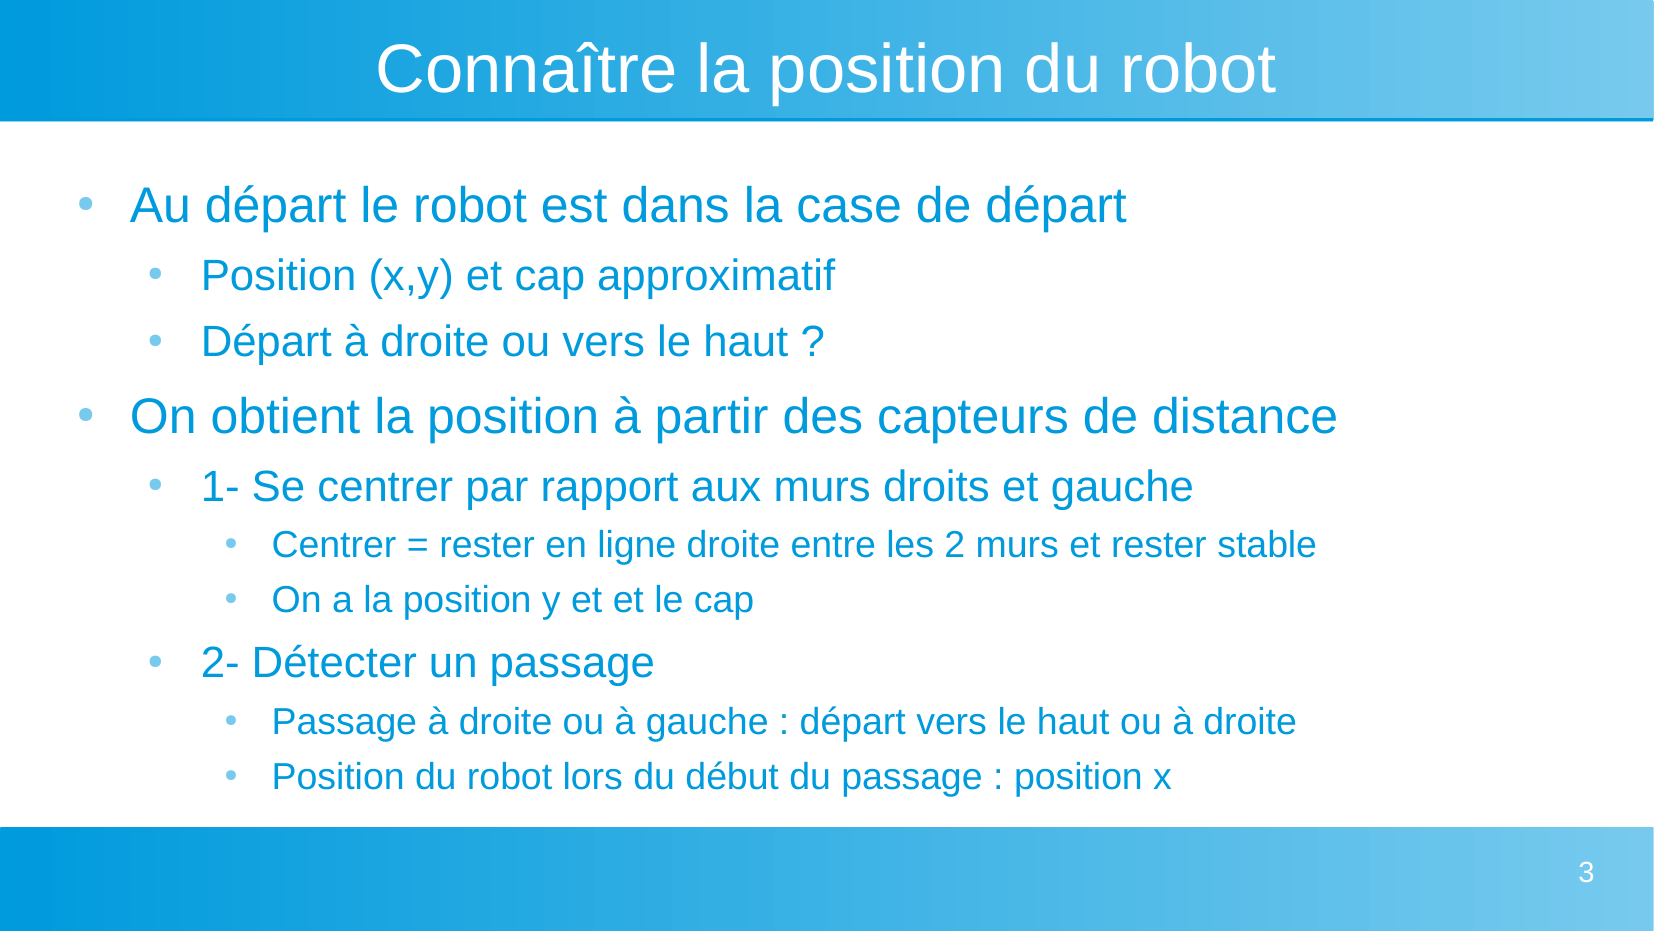

# Connaître la position du robot
Au départ le robot est dans la case de départ
Position (x,y) et cap approximatif
Départ à droite ou vers le haut ?
On obtient la position à partir des capteurs de distance
1- Se centrer par rapport aux murs droits et gauche
Centrer = rester en ligne droite entre les 2 murs et rester stable
On a la position y et et le cap
2- Détecter un passage
Passage à droite ou à gauche : départ vers le haut ou à droite
Position du robot lors du début du passage : position x
3